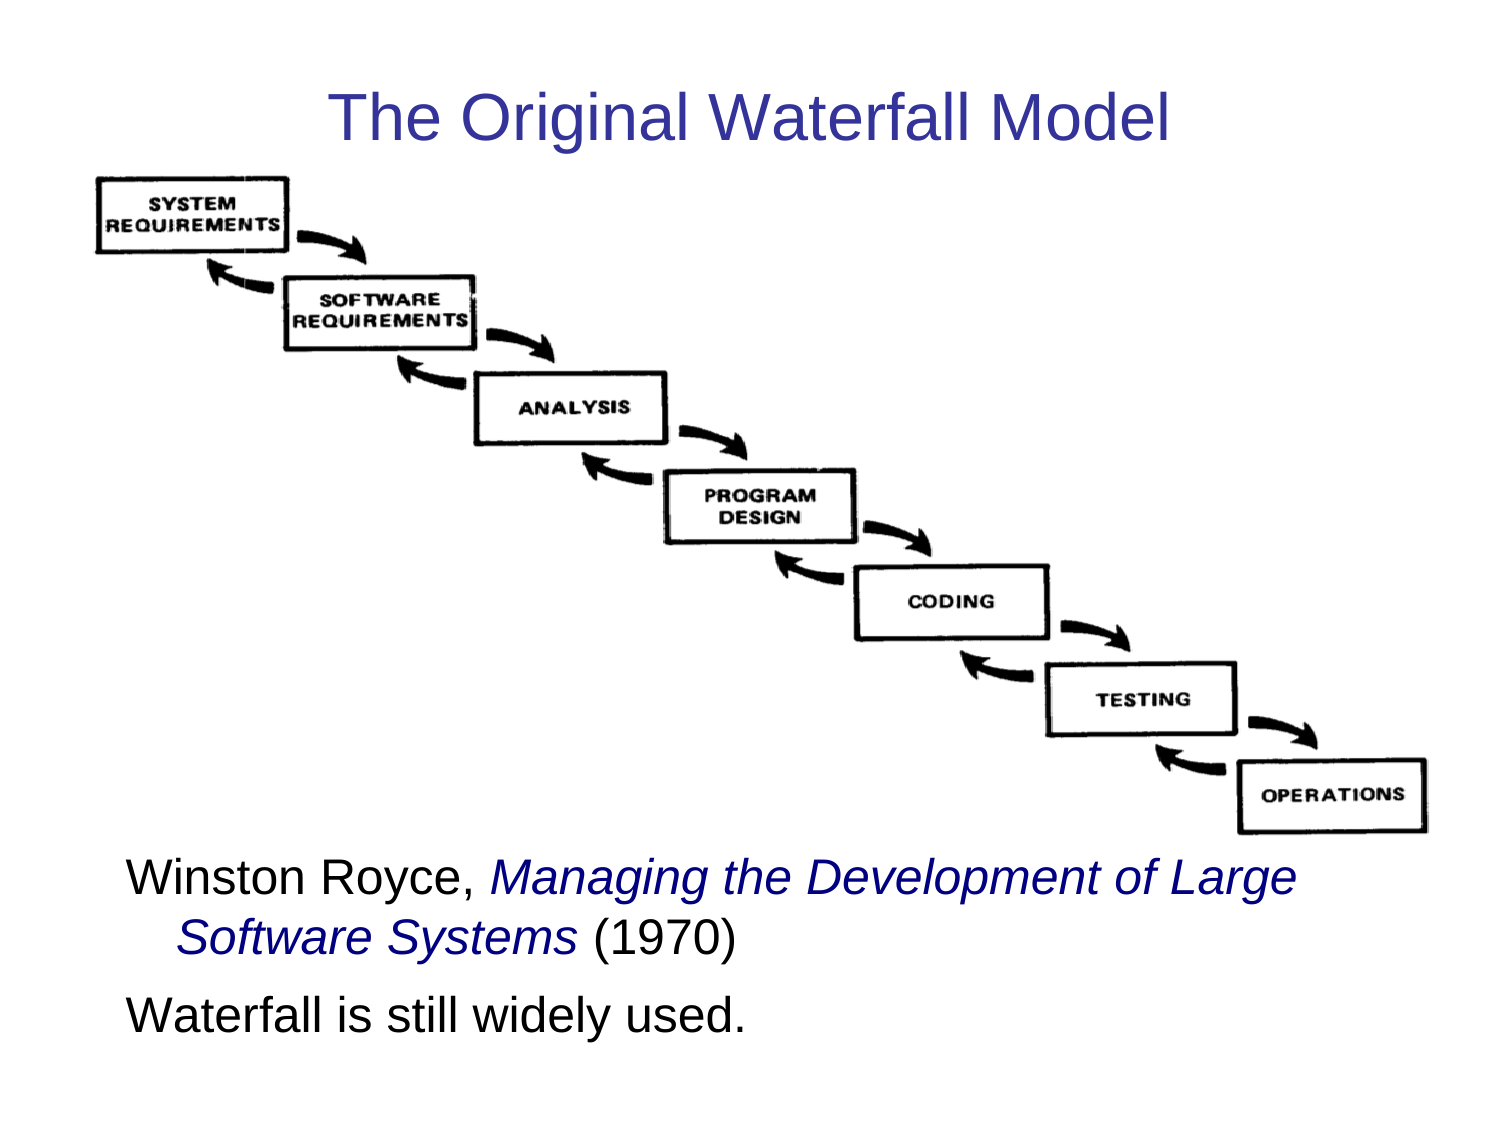

# The Original Waterfall Model
Winston Royce, Managing the Development of Large Software Systems (1970)
Waterfall is still widely used.